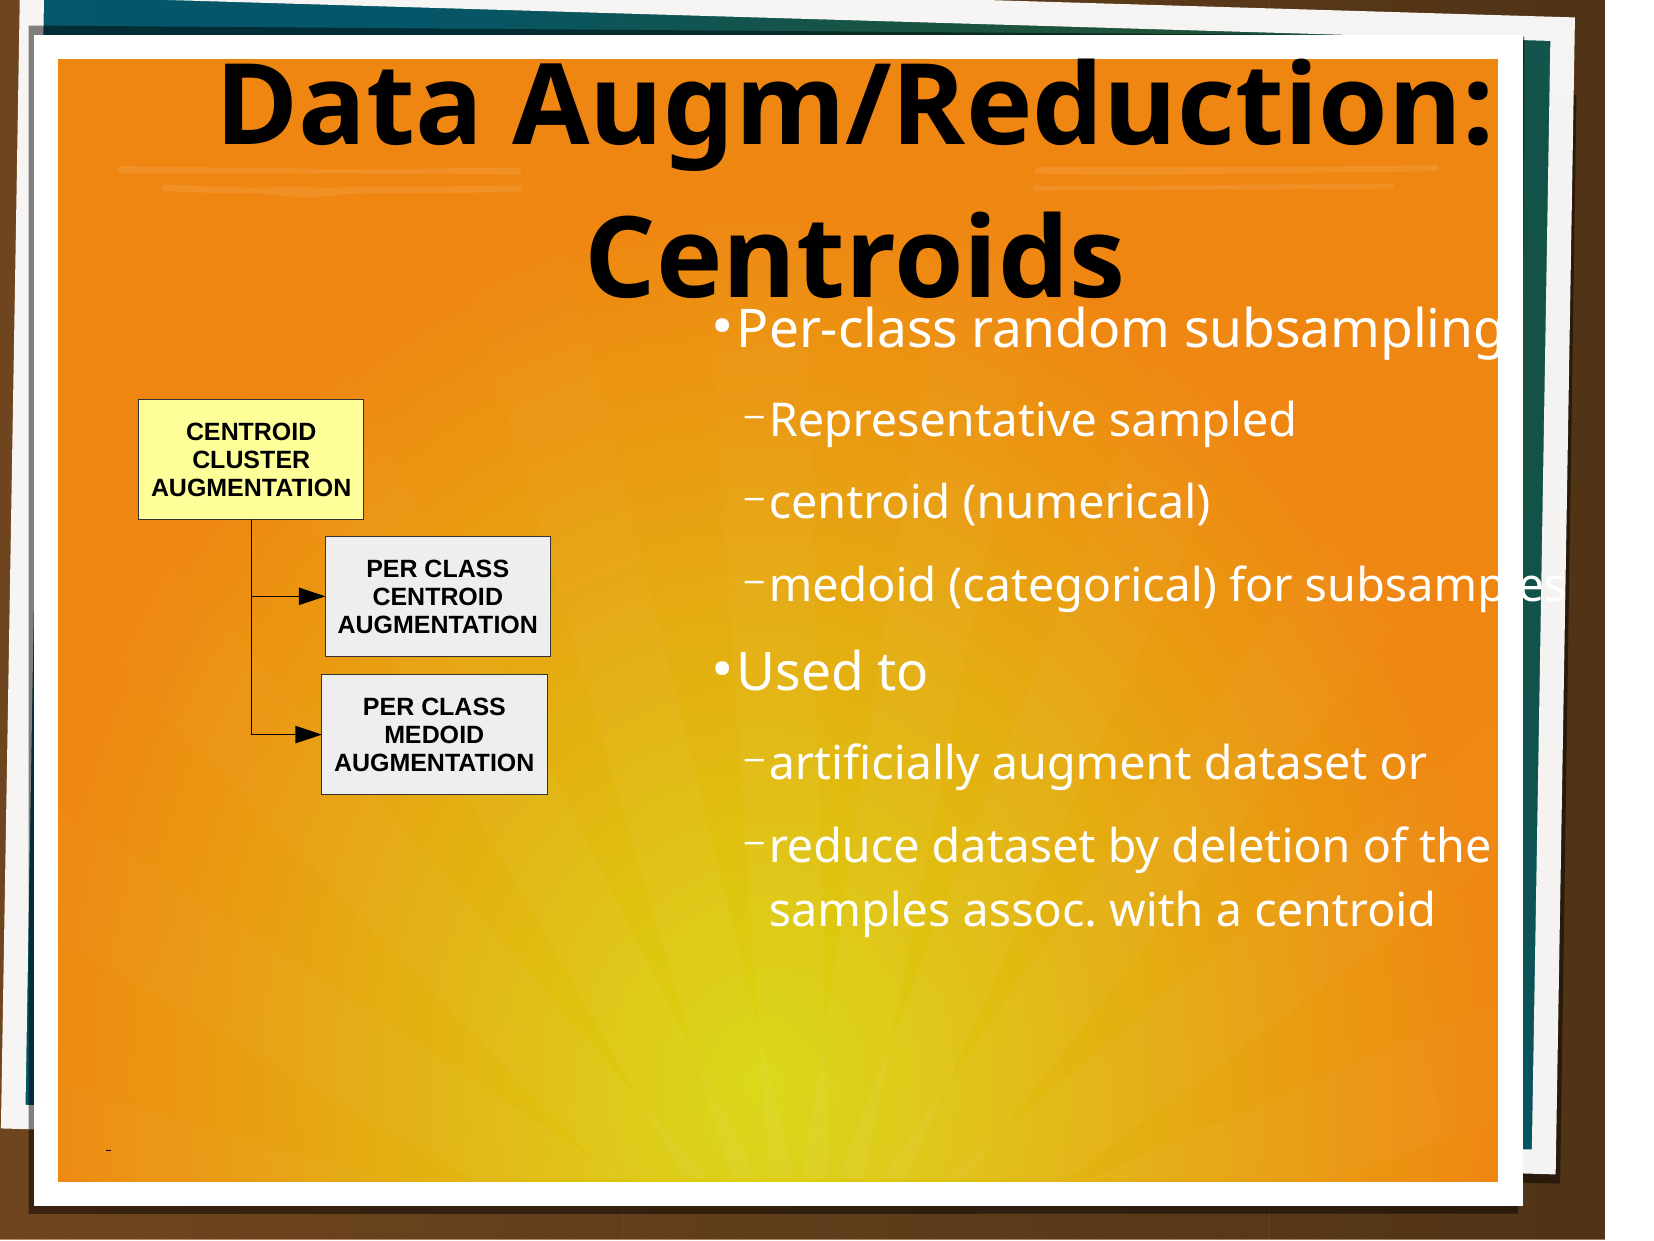

# Data Augm/Reduction: Centroids
Per-class random subsampling
Representative sampled
centroid (numerical)
medoid (categorical) for subsamples
Used to
artificially augment dataset or
reduce dataset by deletion of the samples assoc. with a centroid
CENTROID
CLUSTER
AUGMENTATION
PER CLASS
CENTROID
AUGMENTATION
PER CLASS
MEDOID
AUGMENTATION